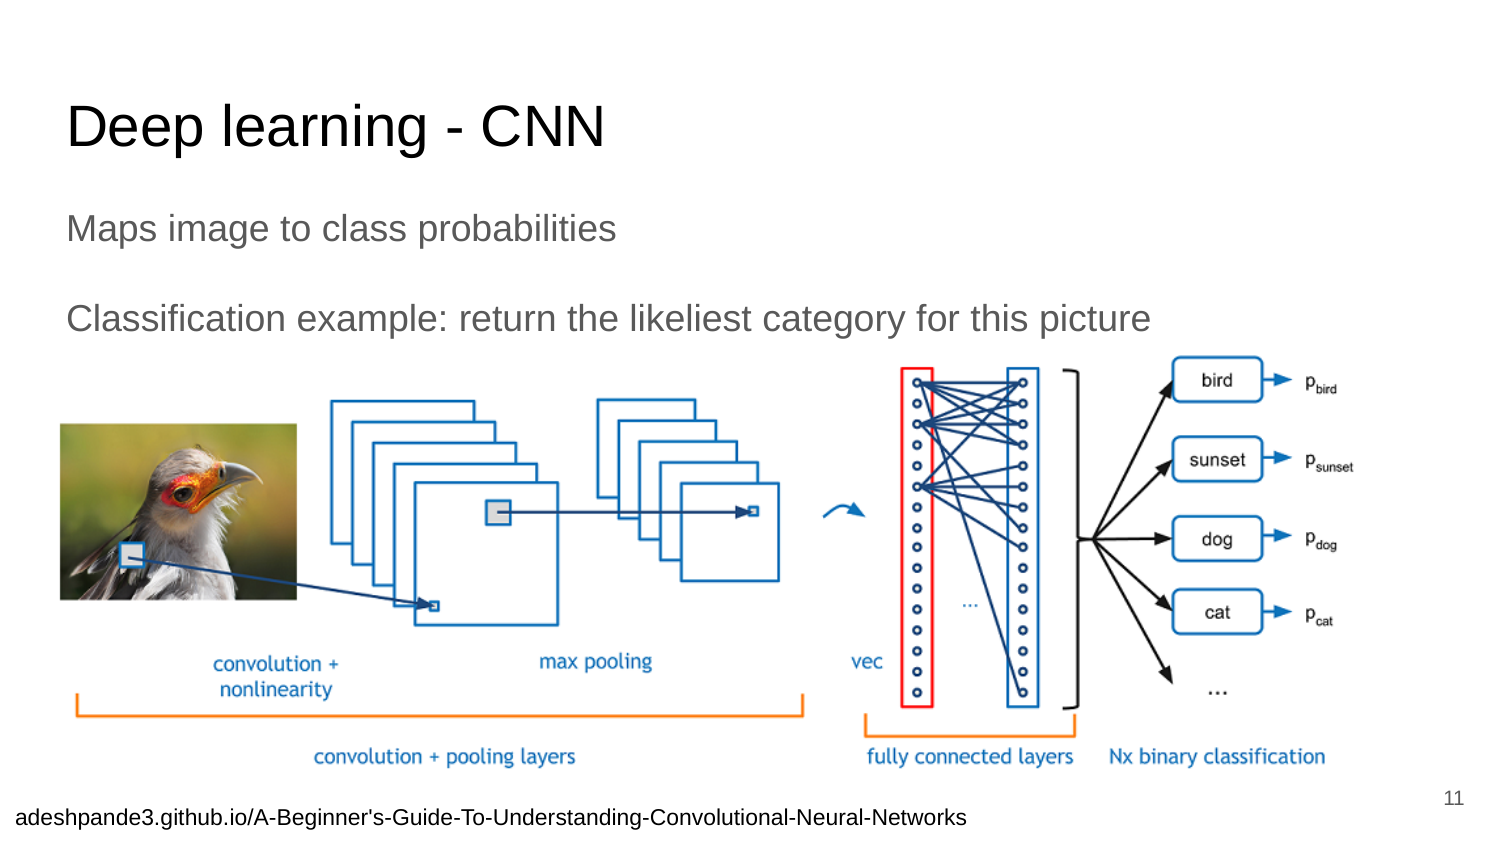

Deep learning - CNN
# Maps image to class probabilities
Classification example: return the likeliest category for this picture
adeshpande3.github.io/A-Beginner's-Guide-To-Understanding-Convolutional-Neural-Networks